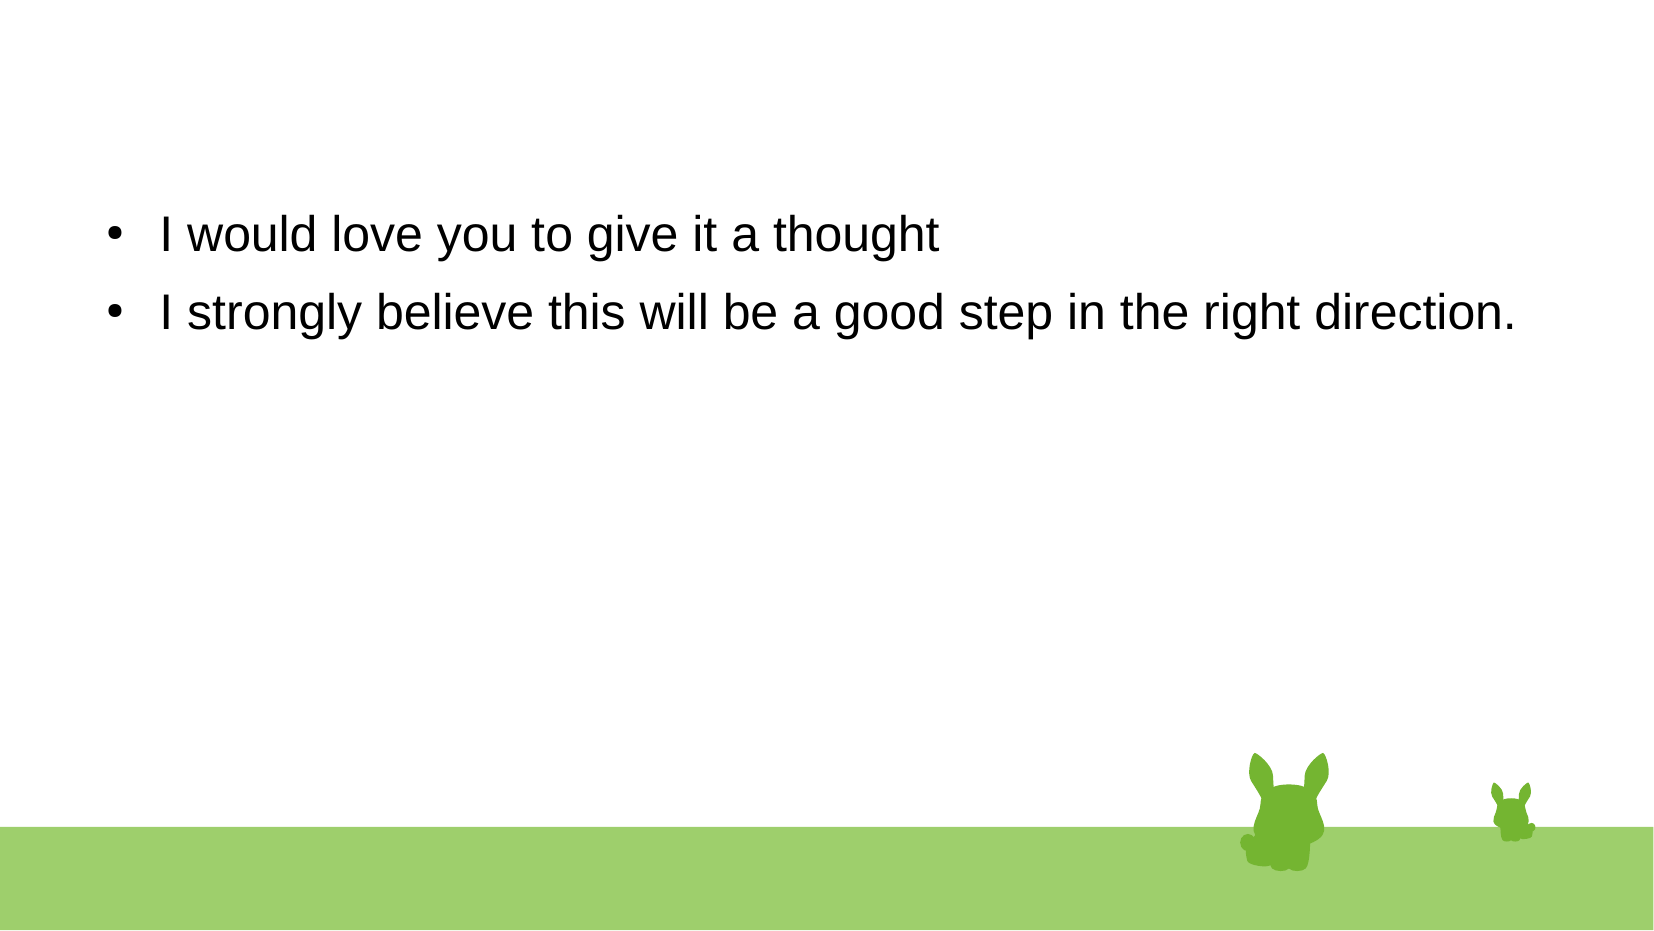

#
I would love you to give it a thought
I strongly believe this will be a good step in the right direction.